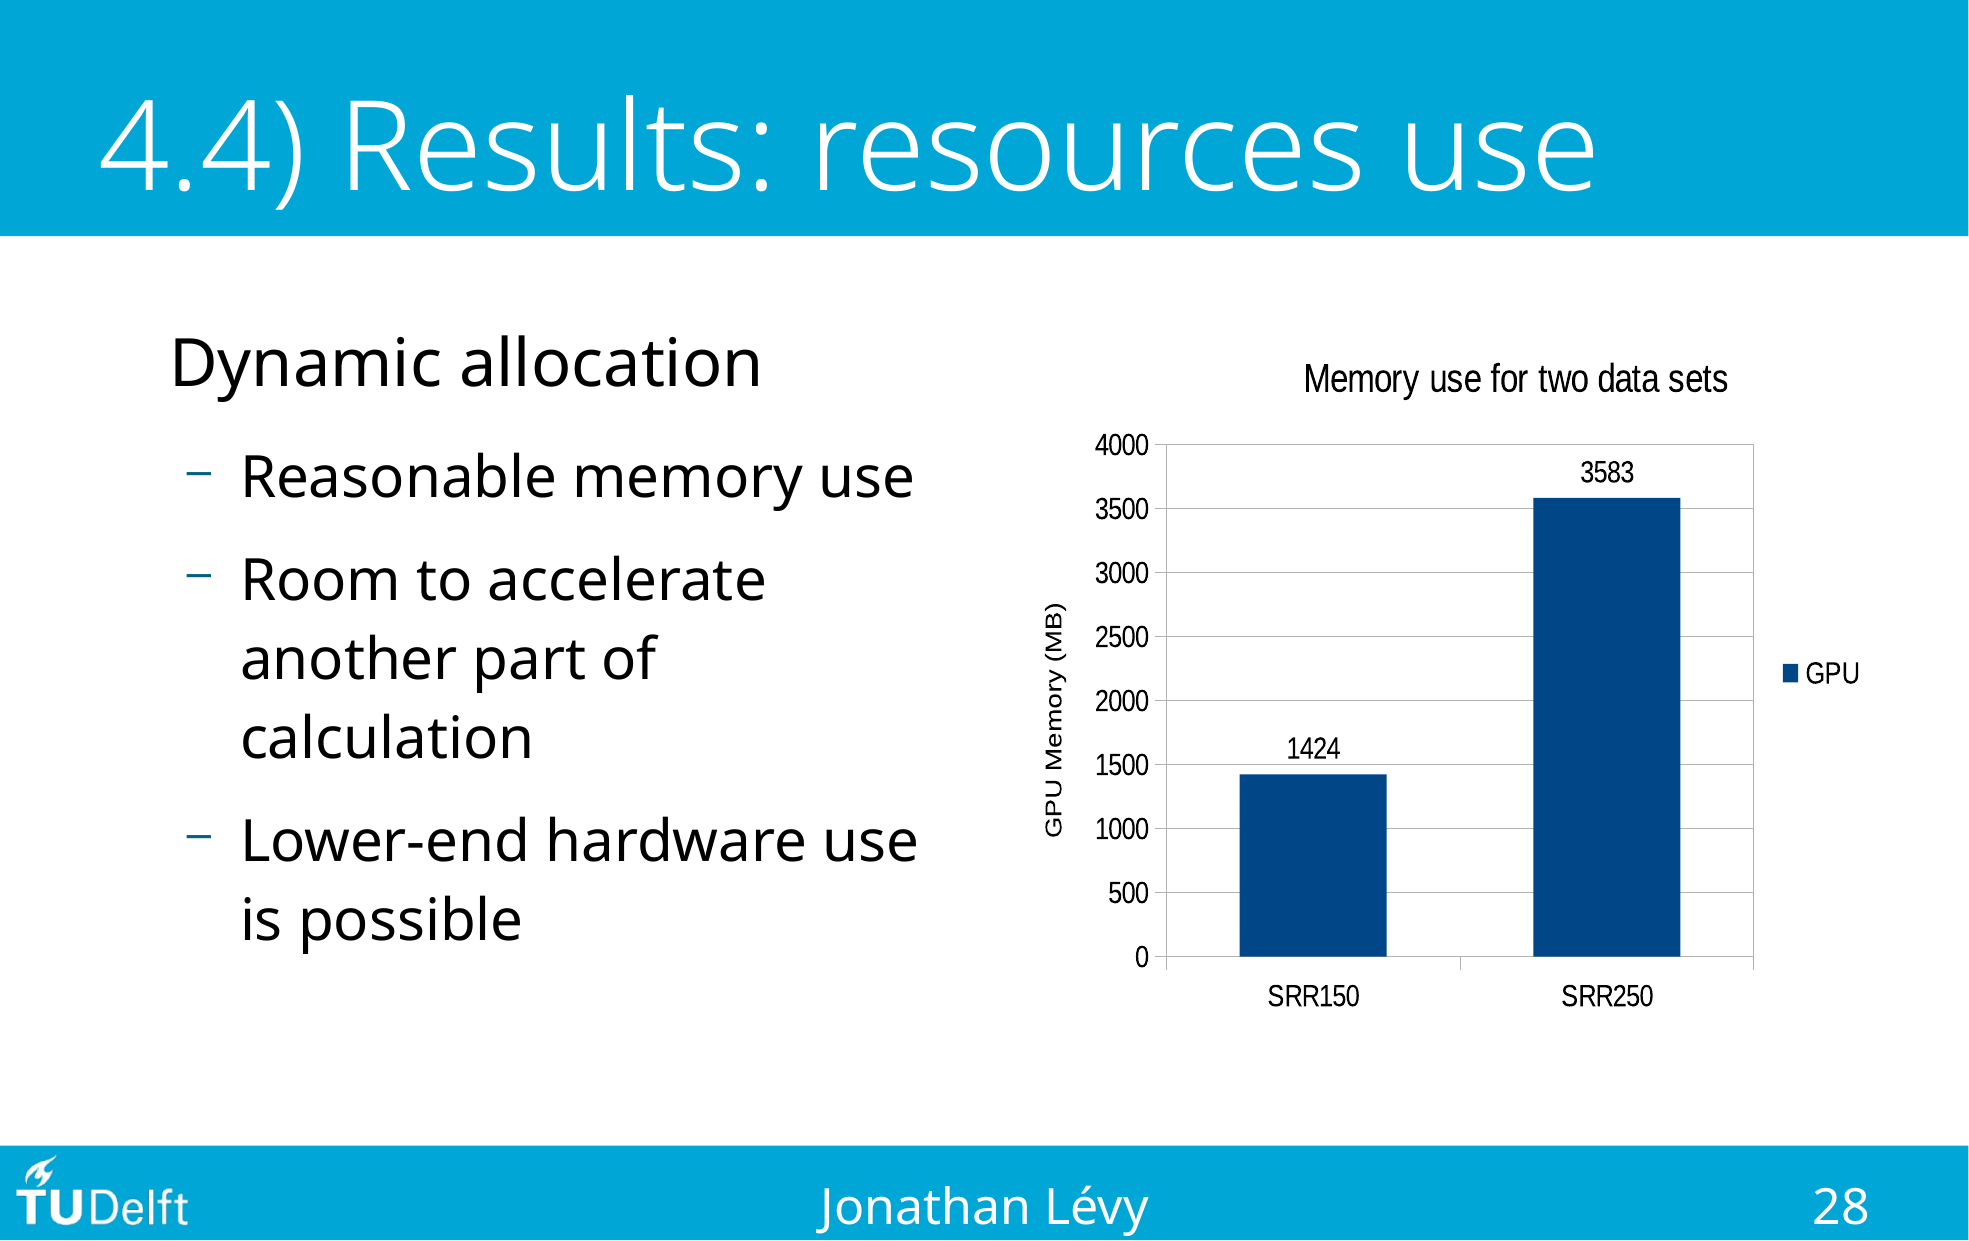

# 4.4) Results: resources use
Dynamic allocation
Reasonable memory use
Room to accelerate another part of calculation
Lower-end hardware use is possible
Jonathan Lévy
28